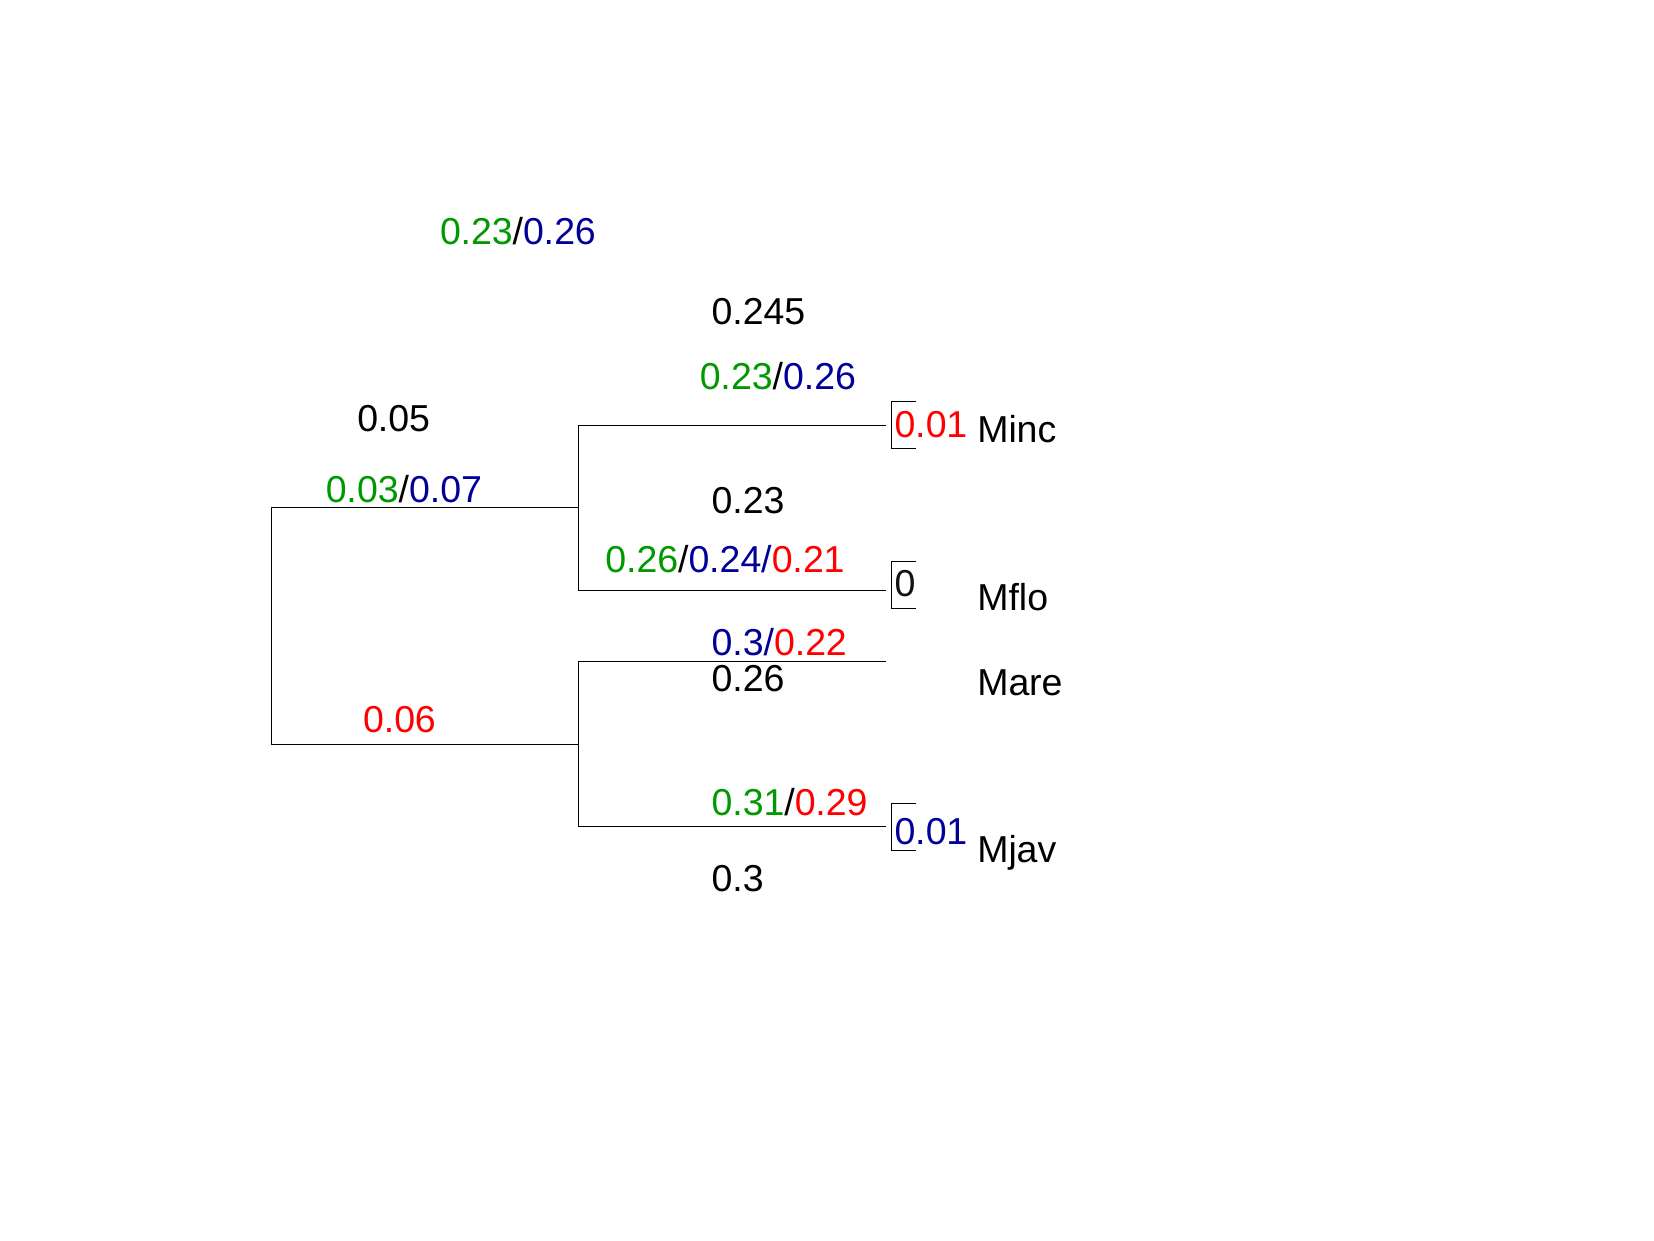

0.23/0.26
0.245
0.23/0.26
0.05
0.01
Minc
Mflo
Mare
Mjav
0.03/0.07
0.23
0.26/0.24/0.21
0
0.3/0.22
0.26
0.06
0.31/0.29
0.01
0.3